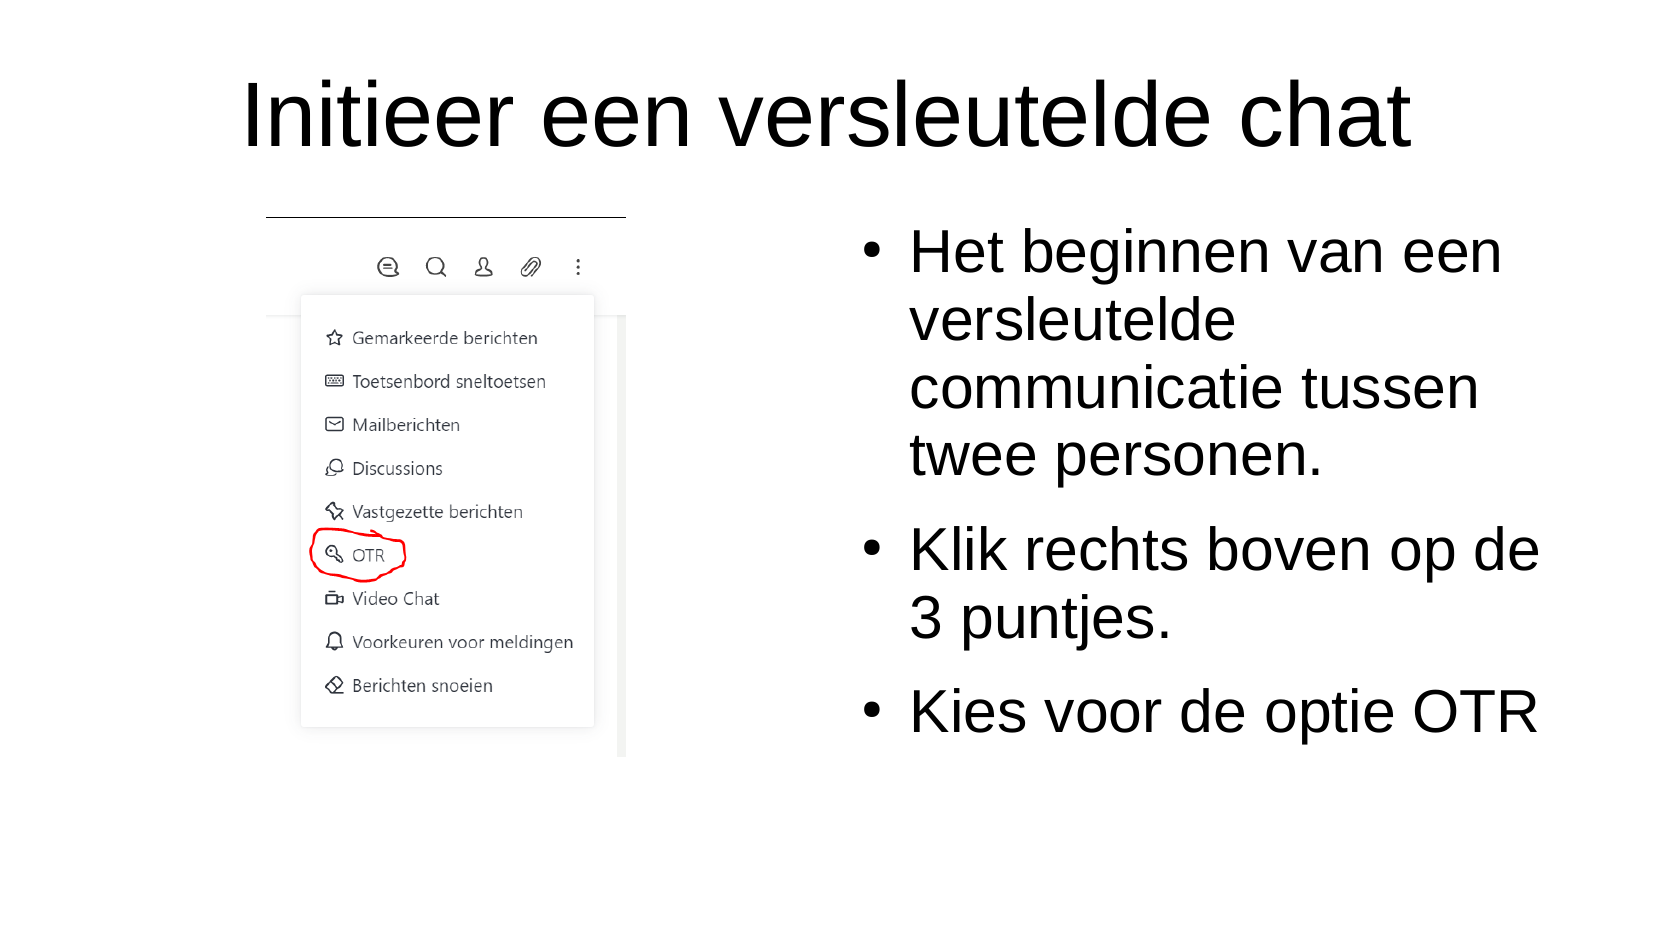

# Initieer een versleutelde chat
Het beginnen van een versleutelde communicatie tussen twee personen.
Klik rechts boven op de 3 puntjes.
Kies voor de optie OTR